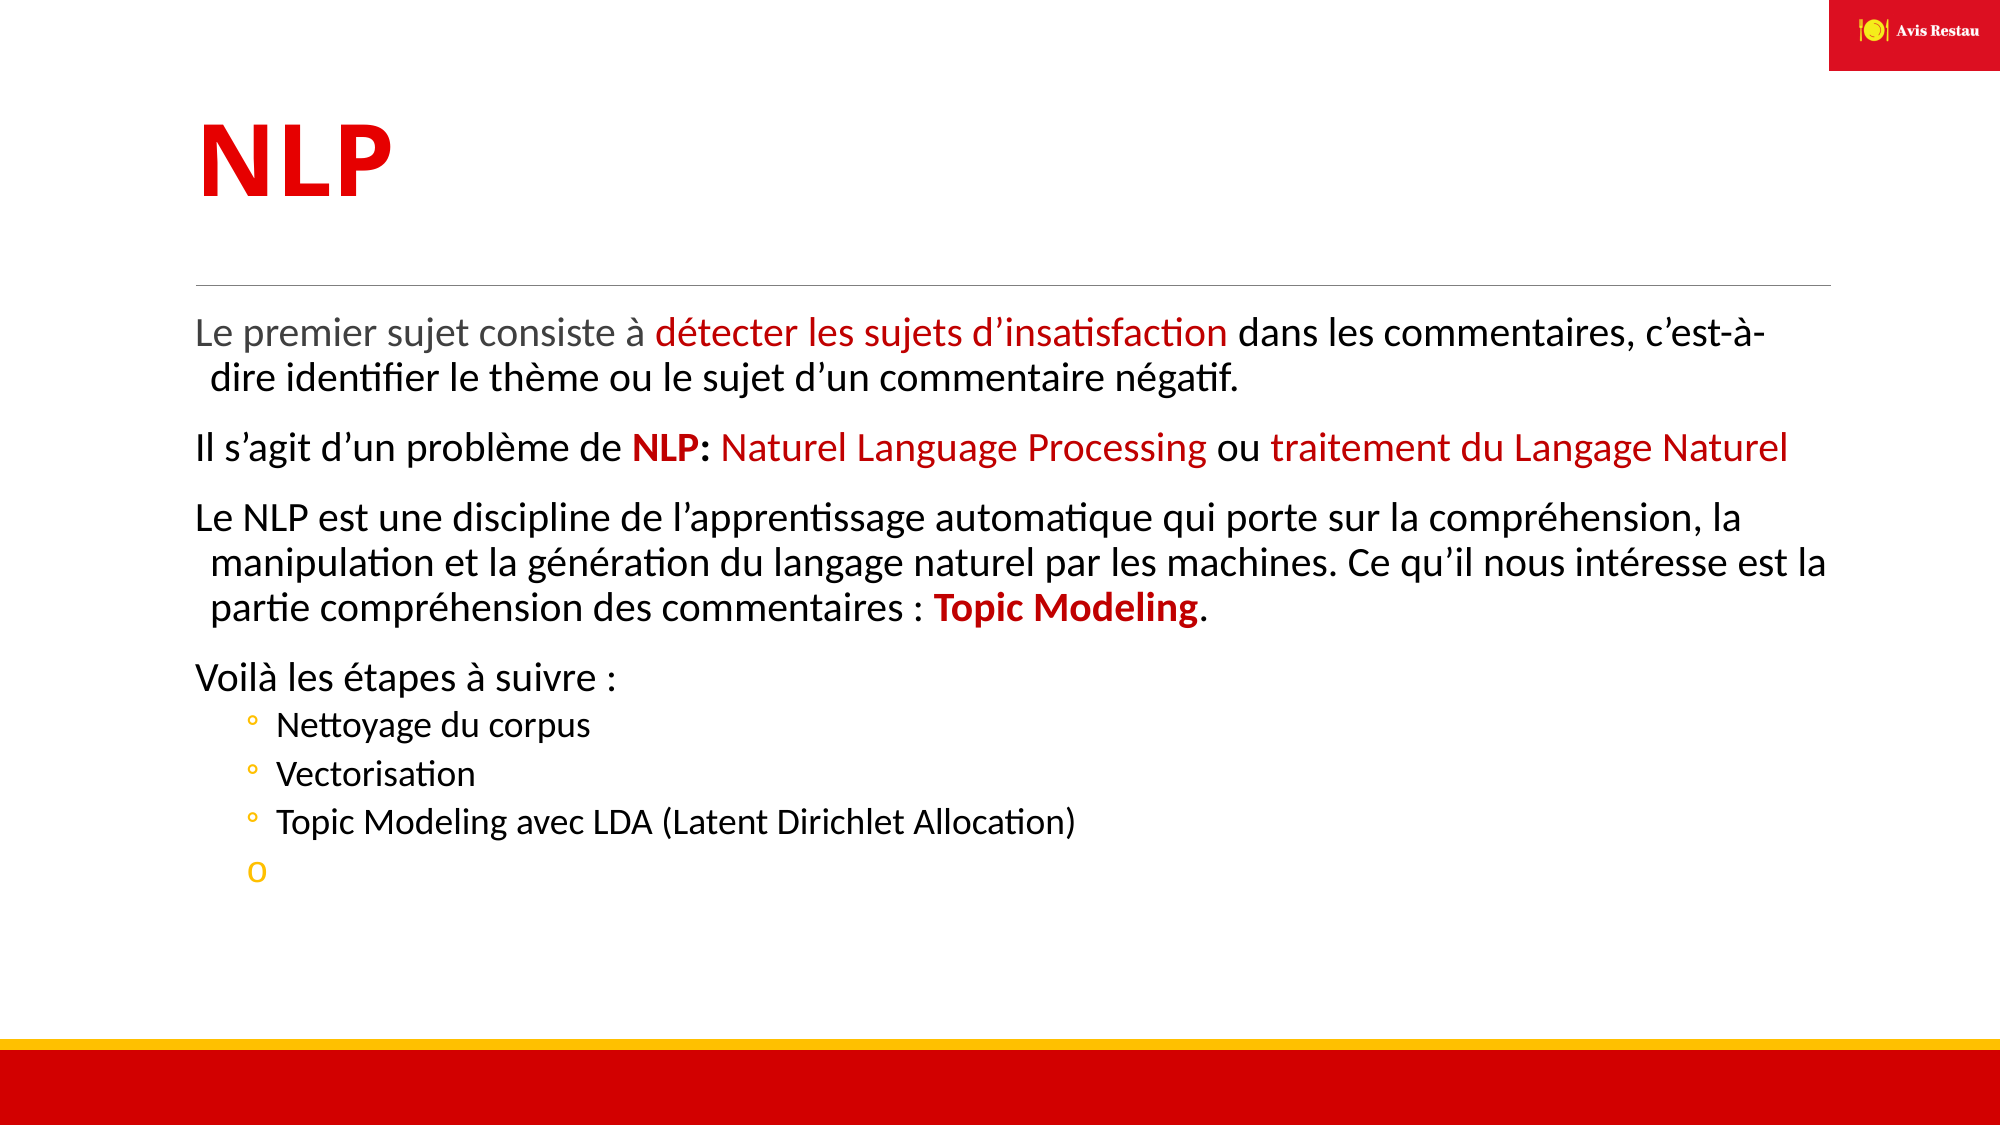

# NLP
Le premier sujet consiste à détecter les sujets d’insatisfaction dans les commentaires, c’est-à-dire identifier le thème ou le sujet d’un commentaire négatif.
Il s’agit d’un problème de NLP: Naturel Language Processing ou traitement du Langage Naturel
Le NLP est une discipline de l’apprentissage automatique qui porte sur la compréhension, la manipulation et la génération du langage naturel par les machines. Ce qu’il nous intéresse est la partie compréhension des commentaires : Topic Modeling.
Voilà les étapes à suivre :
Nettoyage du corpus
Vectorisation
Topic Modeling avec LDA (Latent Dirichlet Allocation)